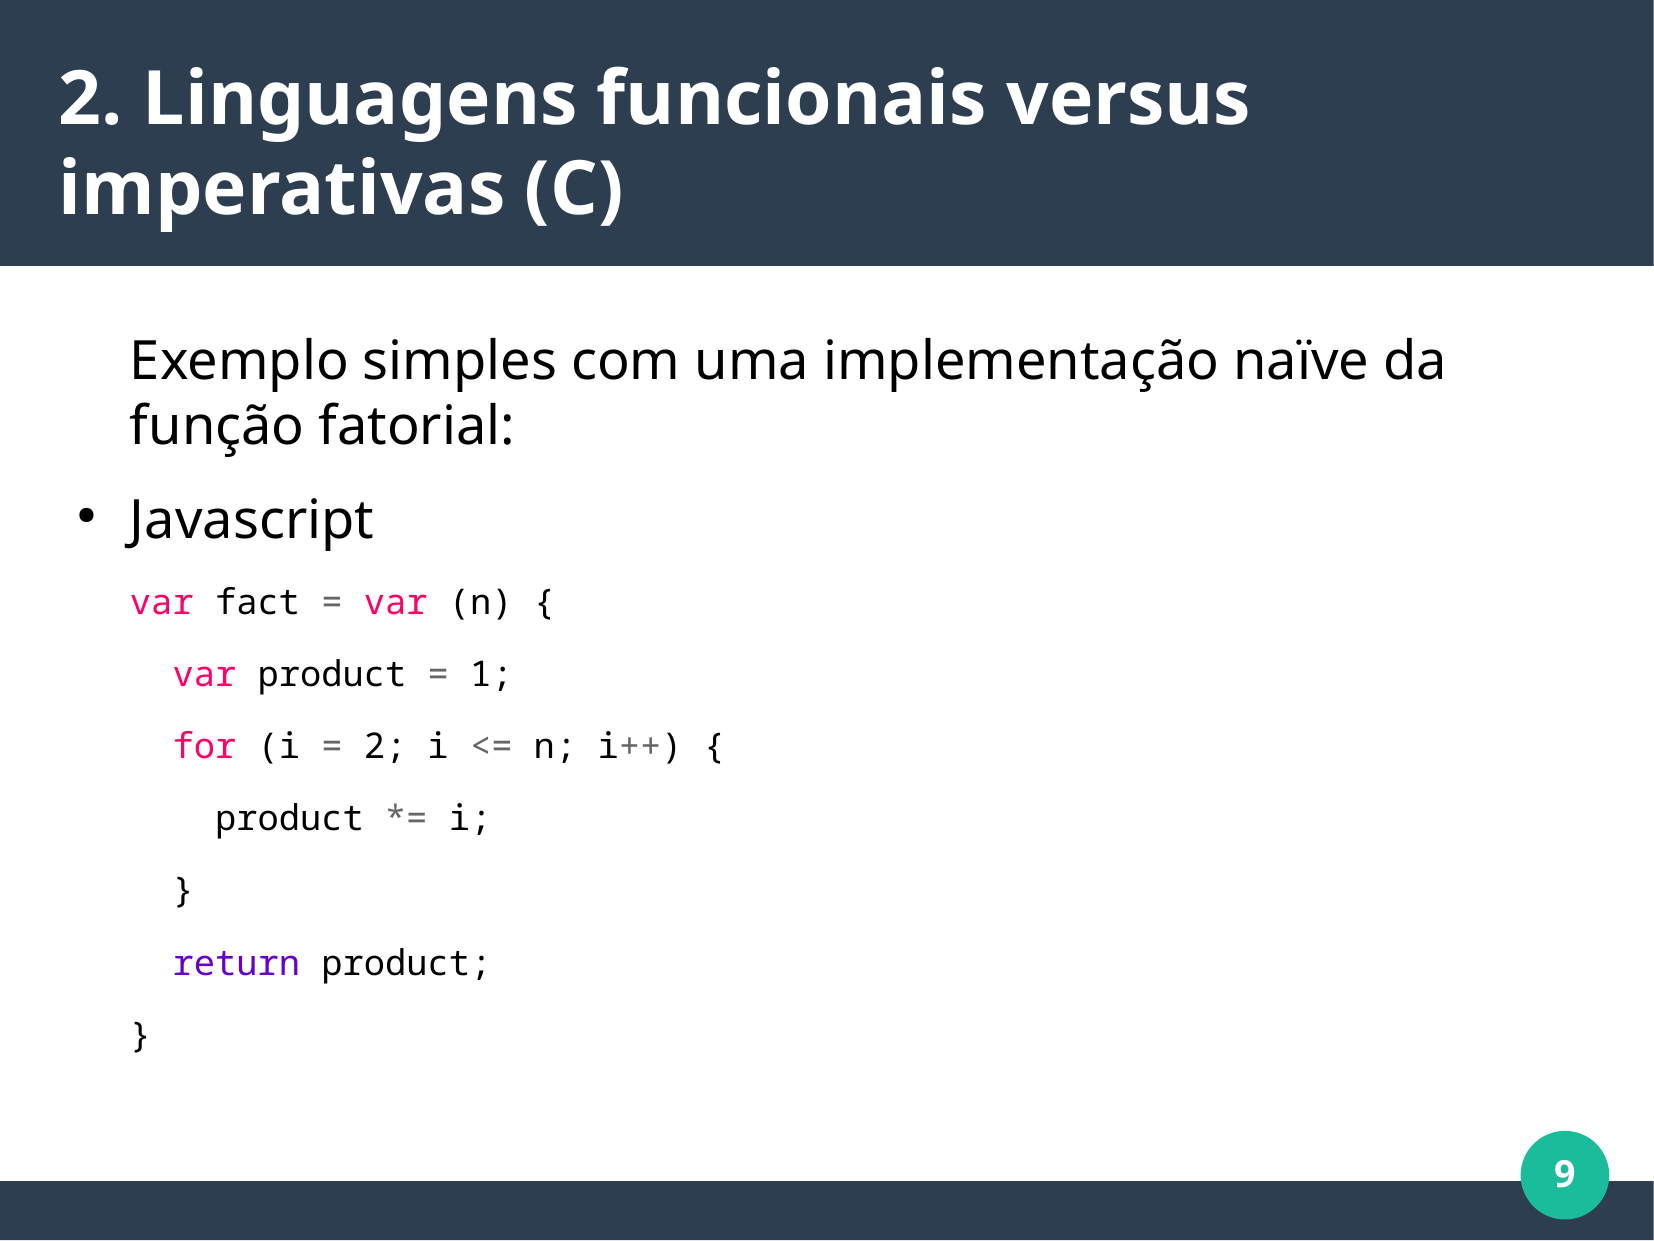

# 2. Linguagens funcionais versus imperativas (C)
Exemplo simples com uma implementação naïve da função fatorial:
Javascript
var fact = var (n) {
 var product = 1;
 for (i = 2; i <= n; i++) {
 product *= i;
 }
 return product;
}